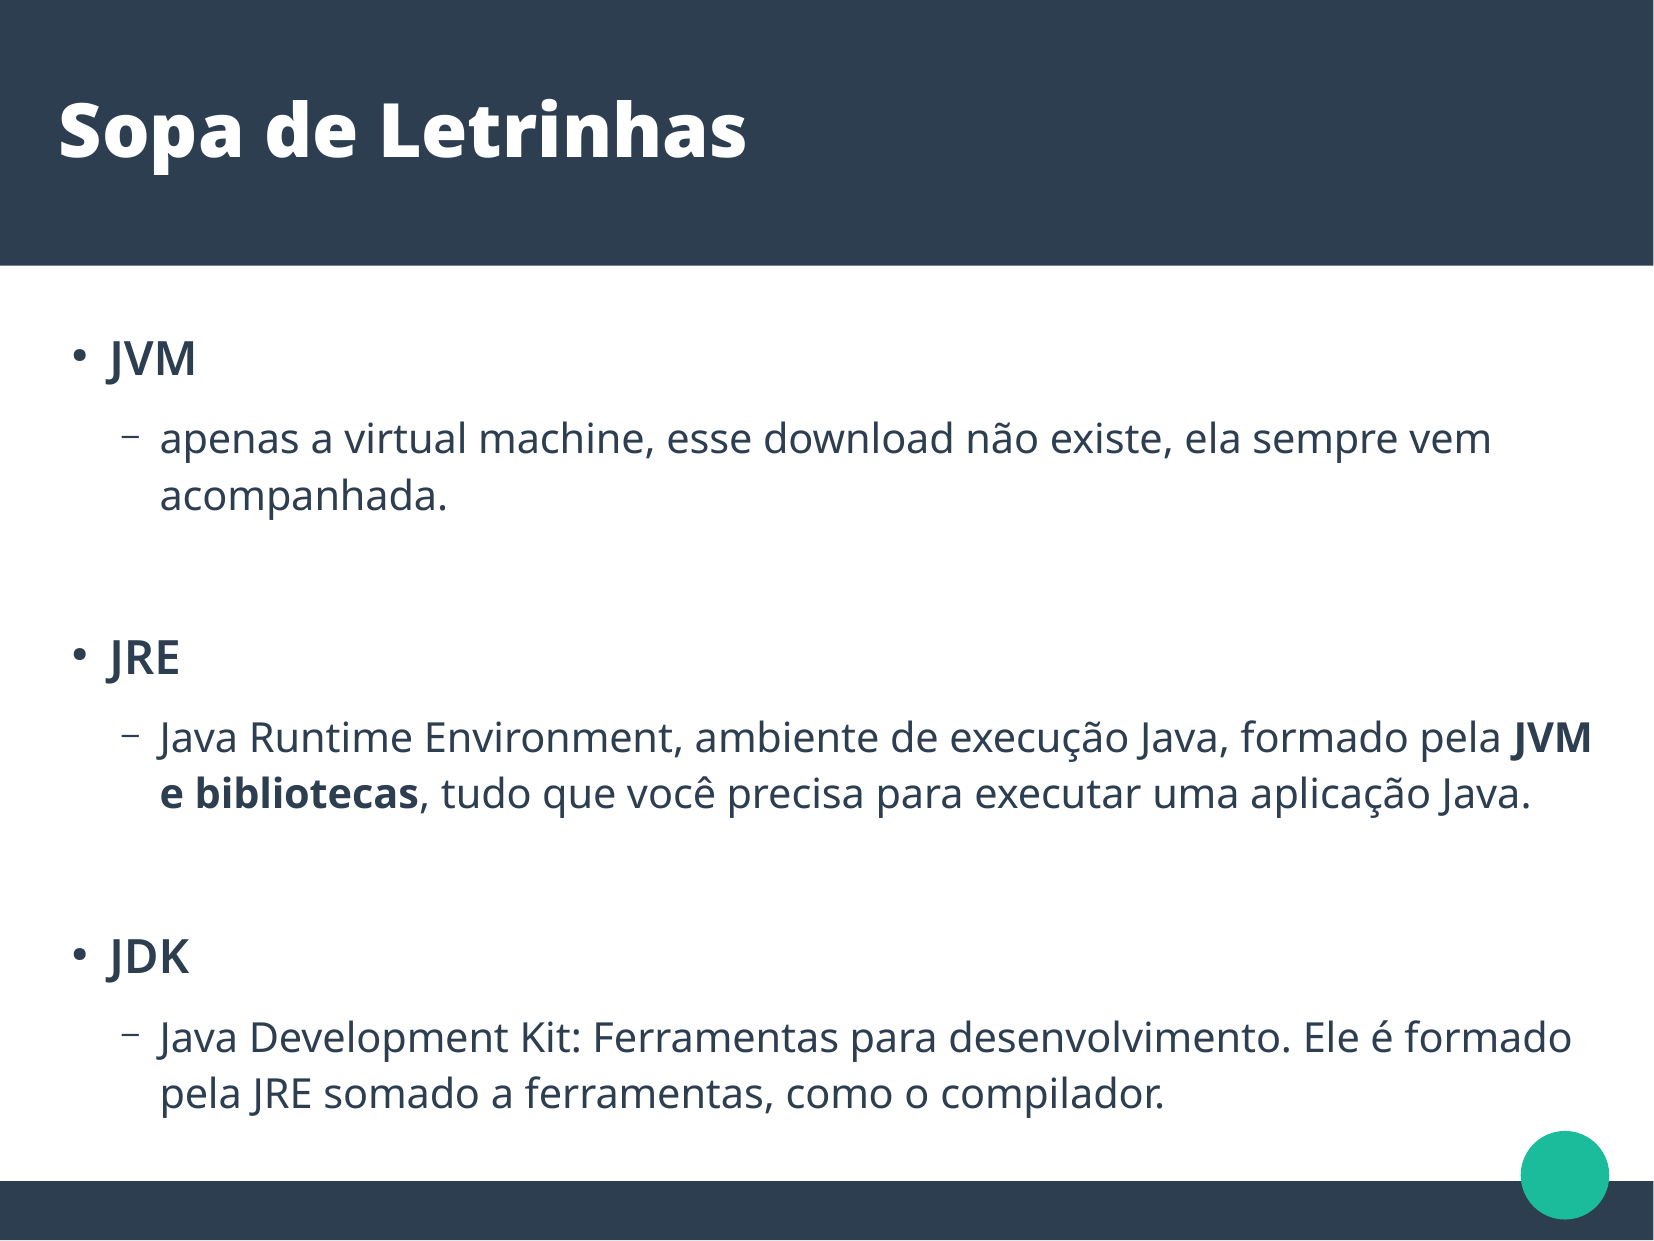

# Sopa de Letrinhas
JVM
apenas a virtual machine, esse download não existe, ela sempre vem acompanhada.
JRE
Java Runtime Environment, ambiente de execução Java, formado pela JVM e bibliotecas, tudo que você precisa para executar uma aplicação Java.
JDK
Java Development Kit: Ferramentas para desenvolvimento. Ele é formado pela JRE somado a ferramentas, como o compilador.